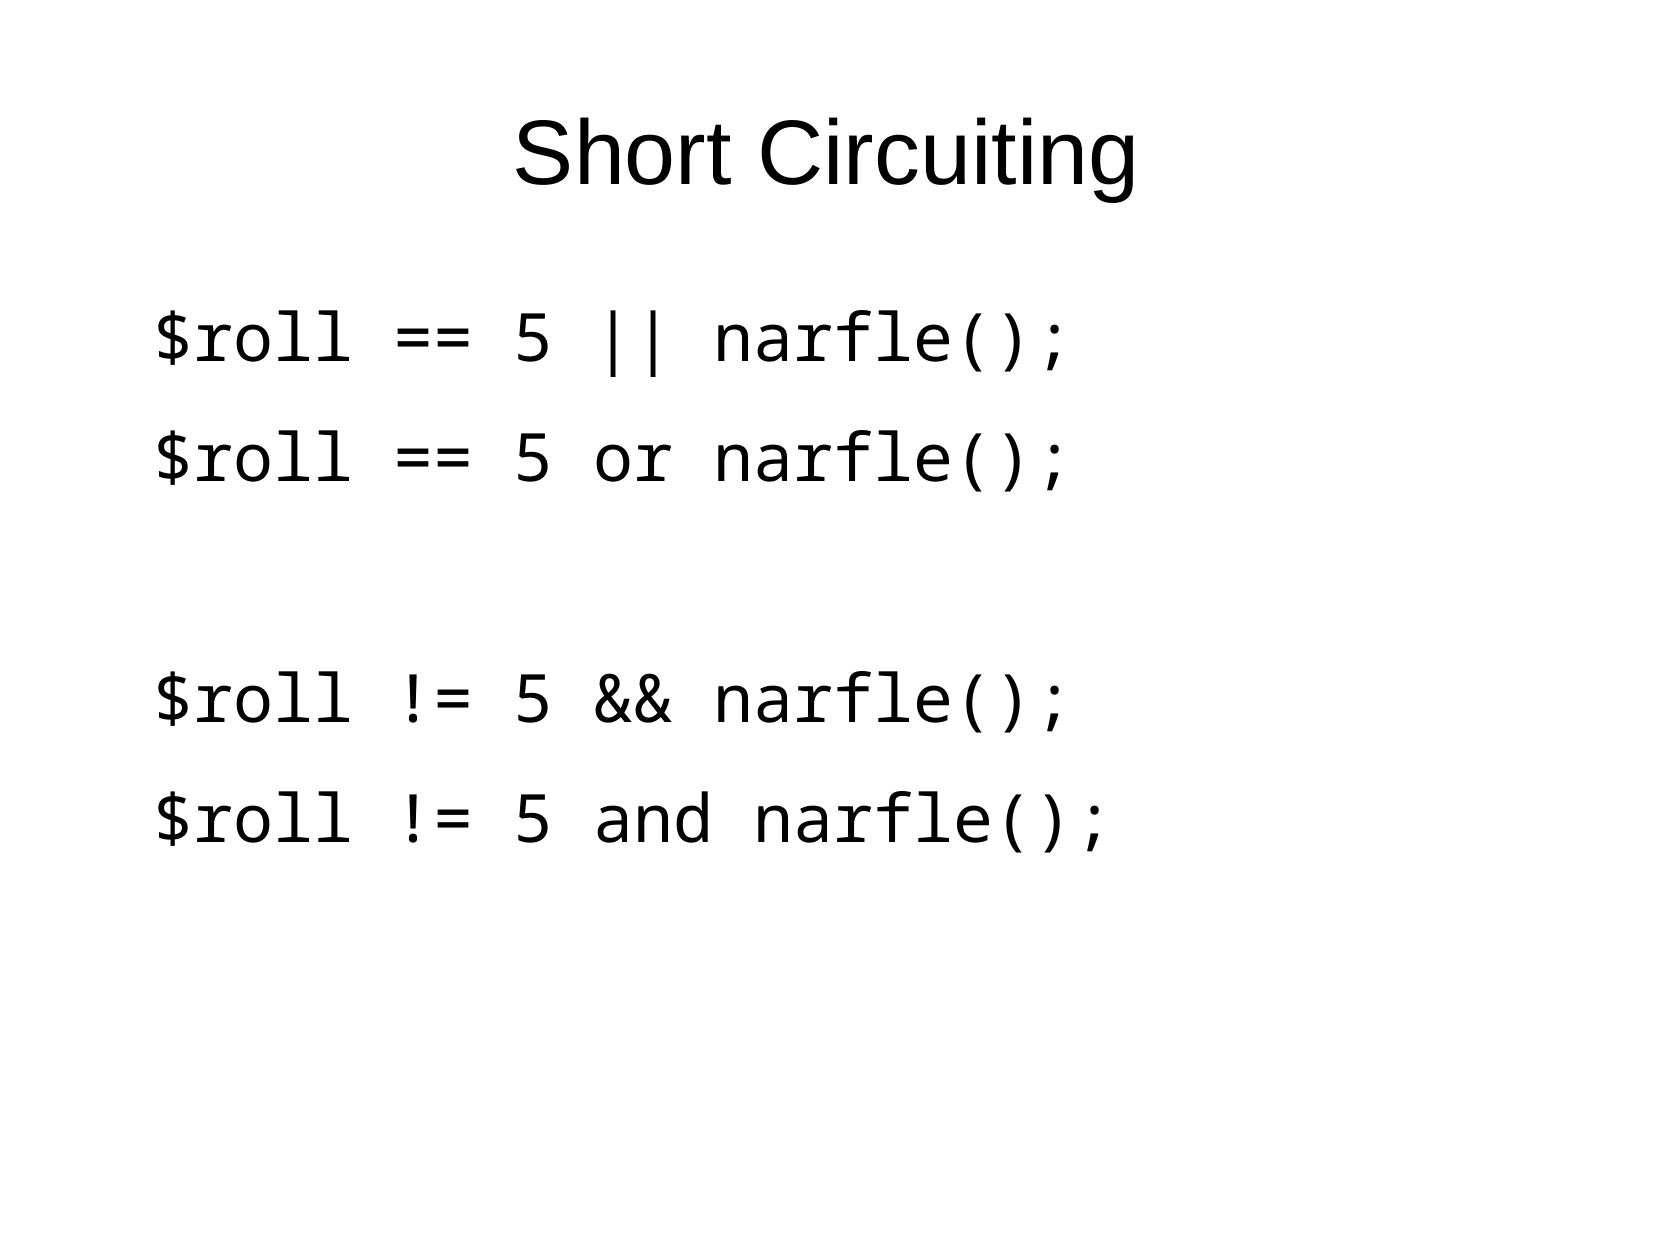

# Short Circuiting
$roll == 5 || narfle();
$roll == 5 or narfle();
$roll != 5 && narfle();
$roll != 5 and narfle();